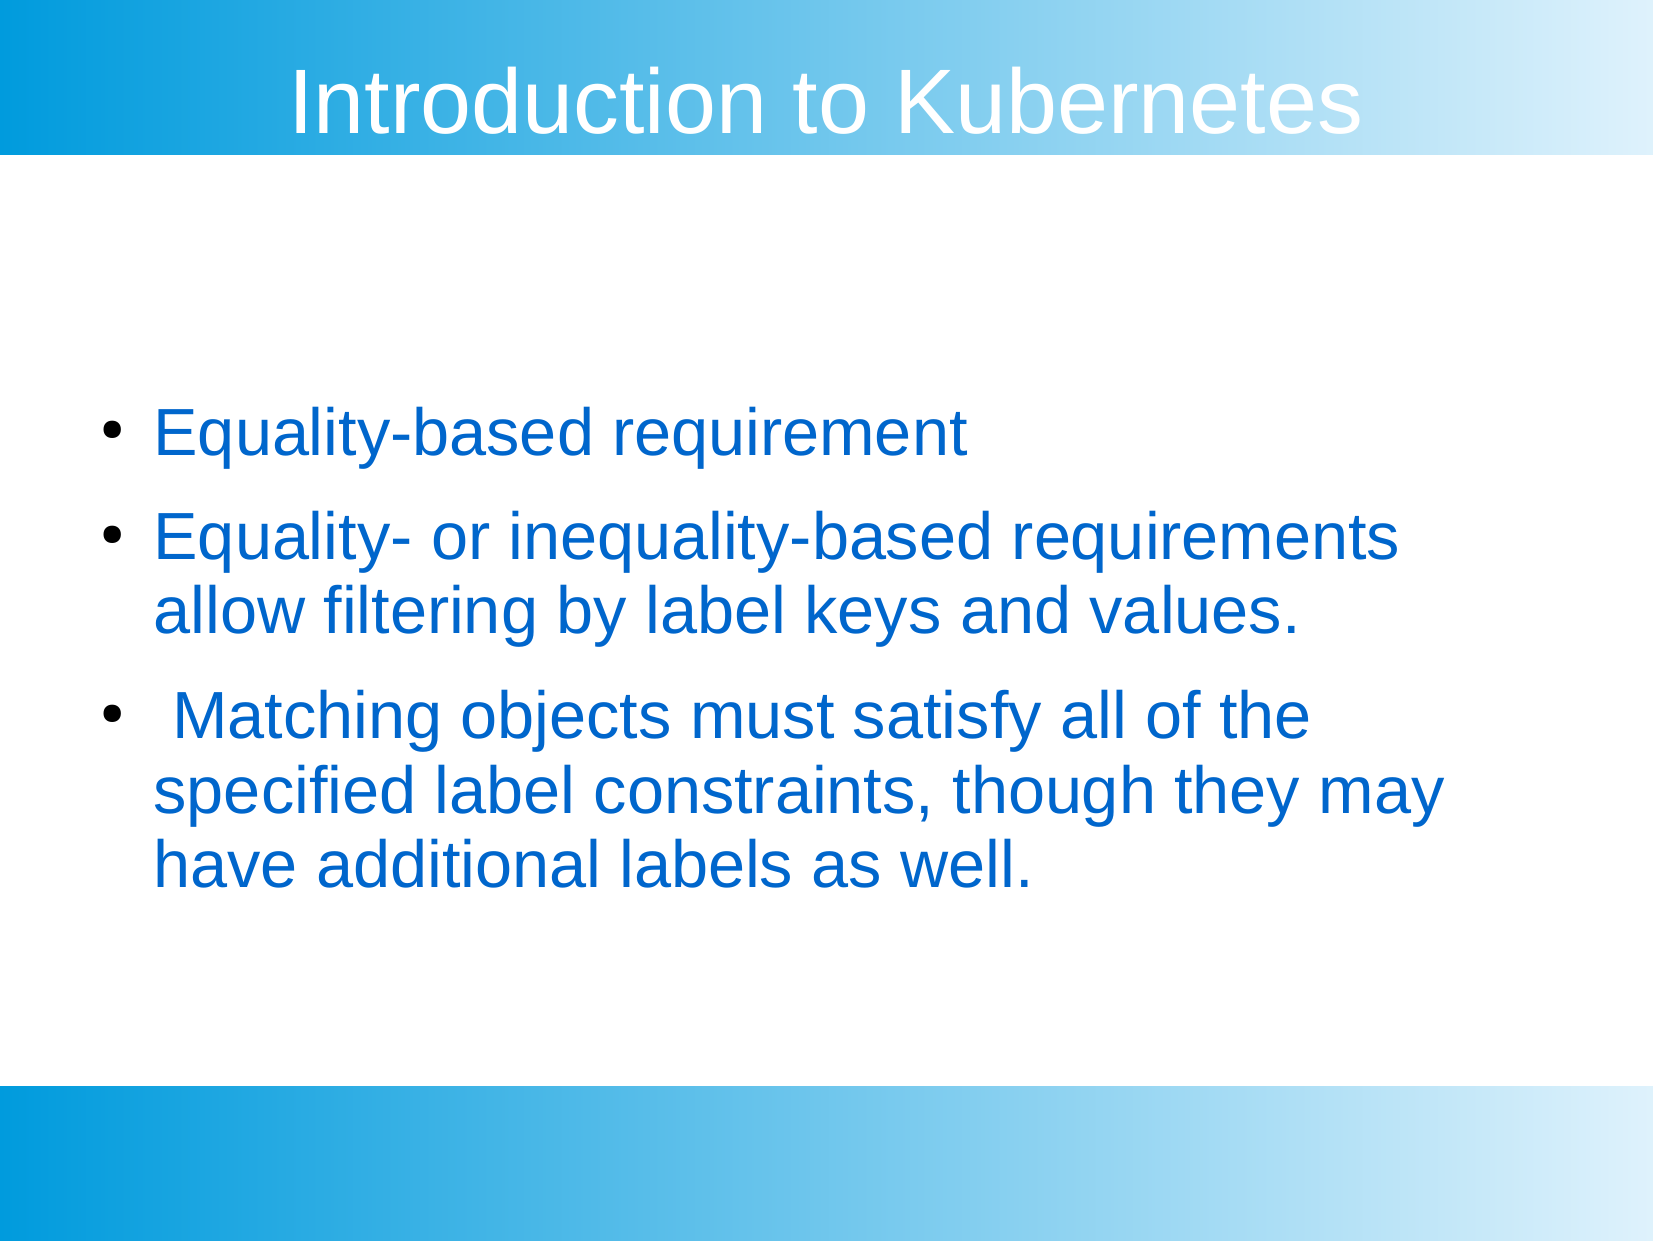

# Introduction to Kubernetes
Equality-based requirement
Equality- or inequality-based requirements allow filtering by label keys and values.
 Matching objects must satisfy all of the specified label constraints, though they may have additional labels as well.